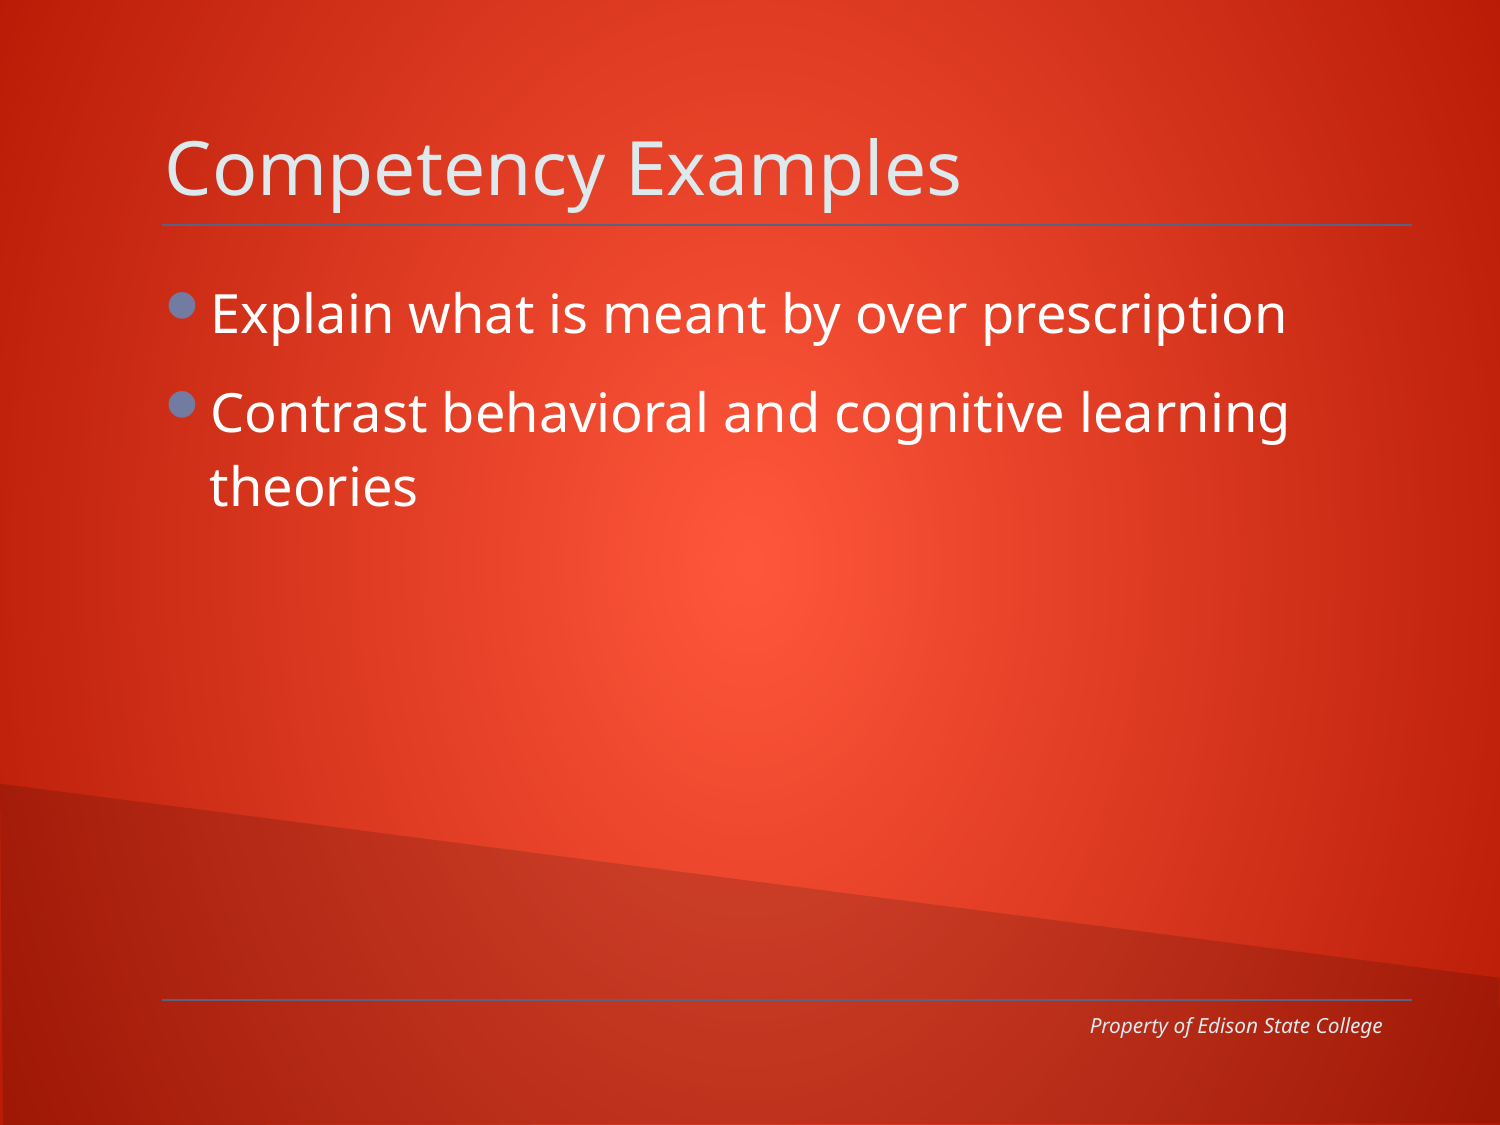

# Competency Examples
Explain what is meant by over prescription
Contrast behavioral and cognitive learning theories
Property of Edison State College